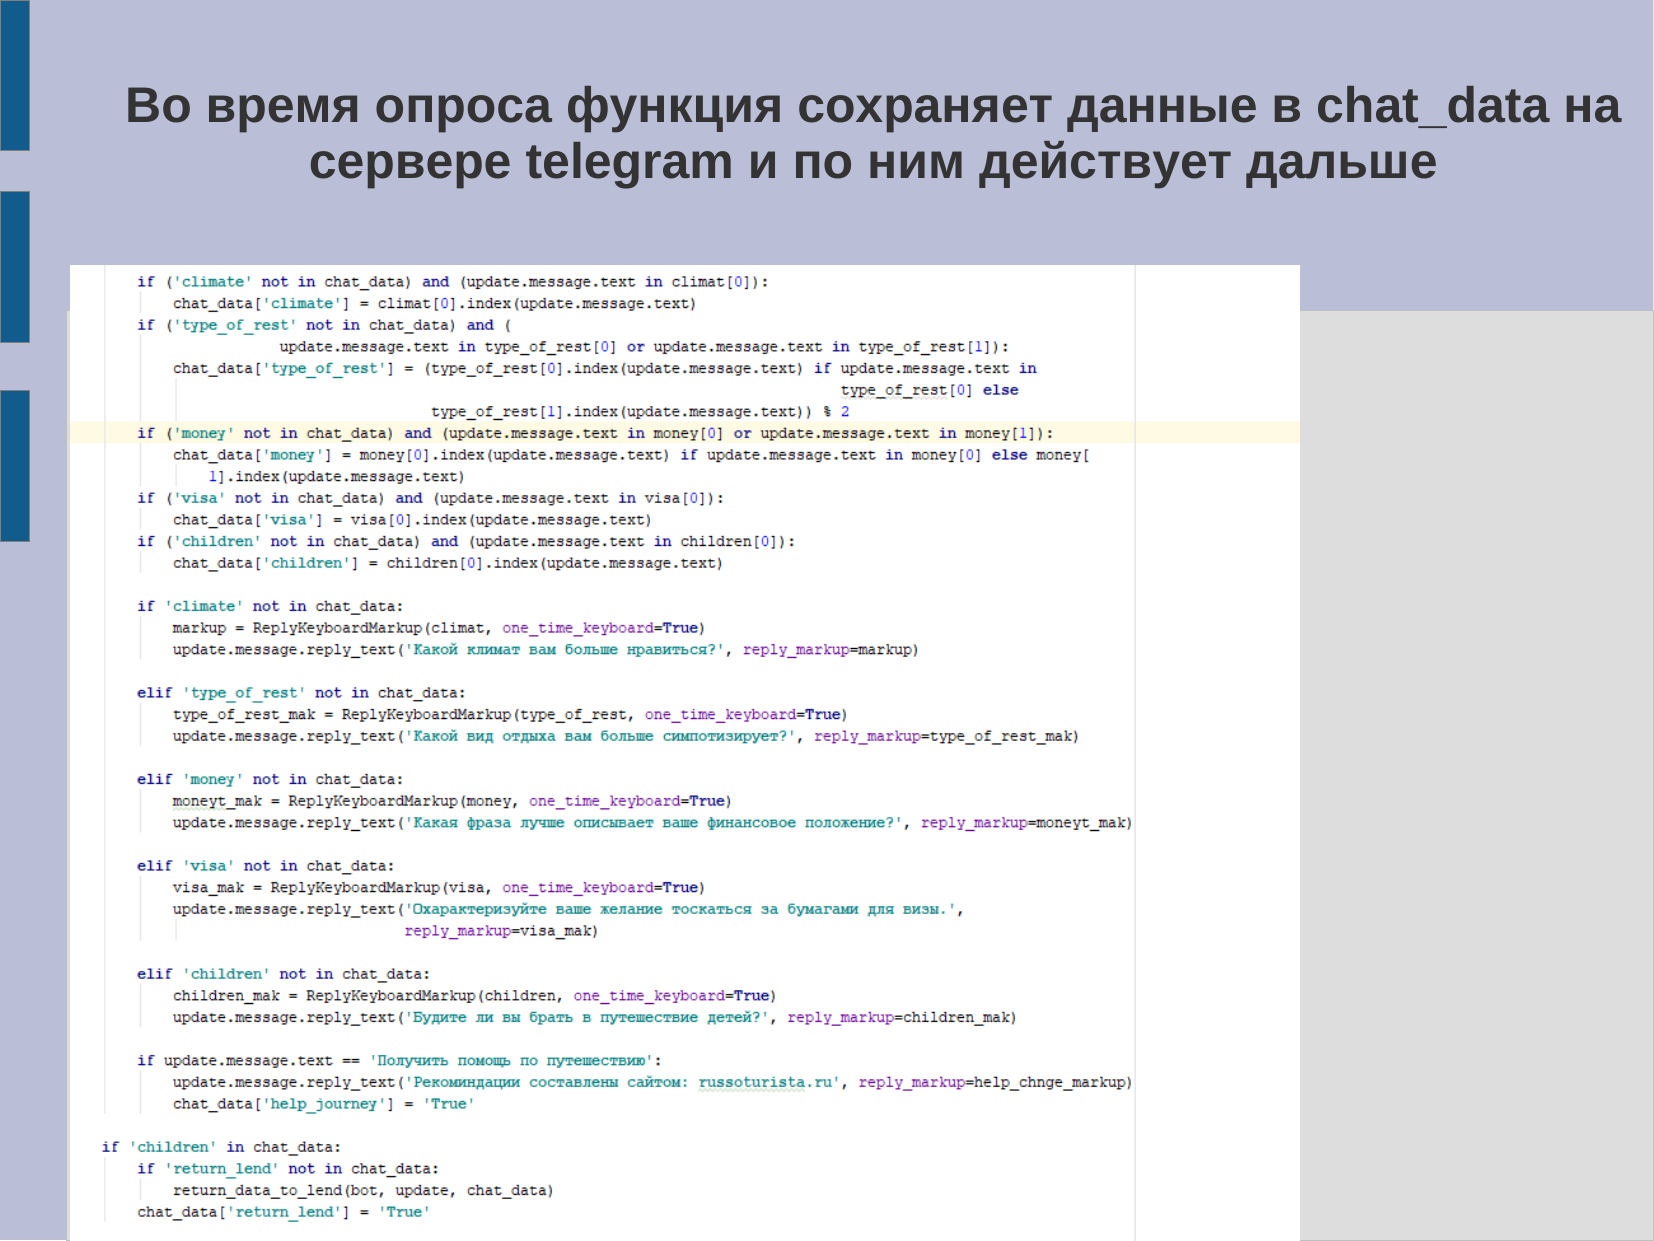

# Во время опроса функция сохраняет данные в chat_data на сервере telegram и по ним действует дальше